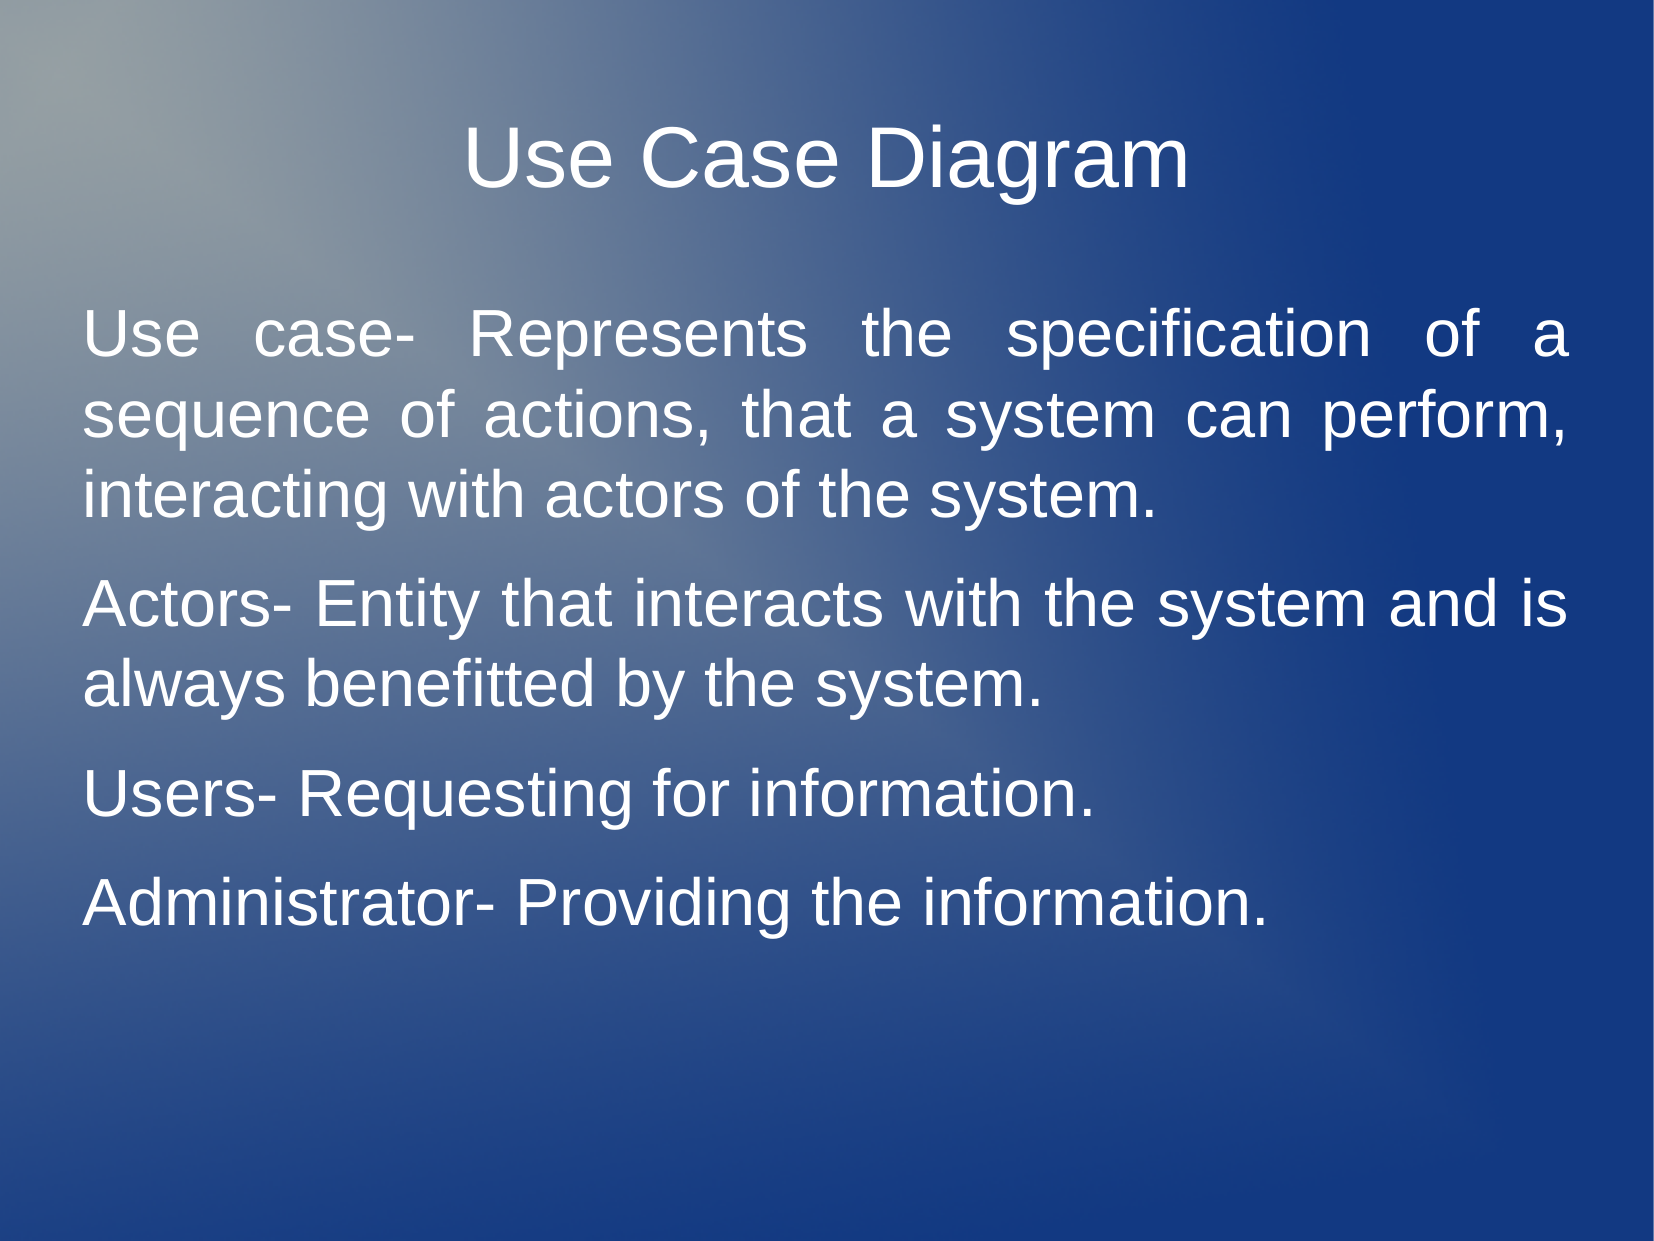

# Use Case Diagram
Use case- Represents the specification of a sequence of actions, that a system can perform, interacting with actors of the system.
Actors- Entity that interacts with the system and is always benefitted by the system.
Users- Requesting for information.
Administrator- Providing the information.